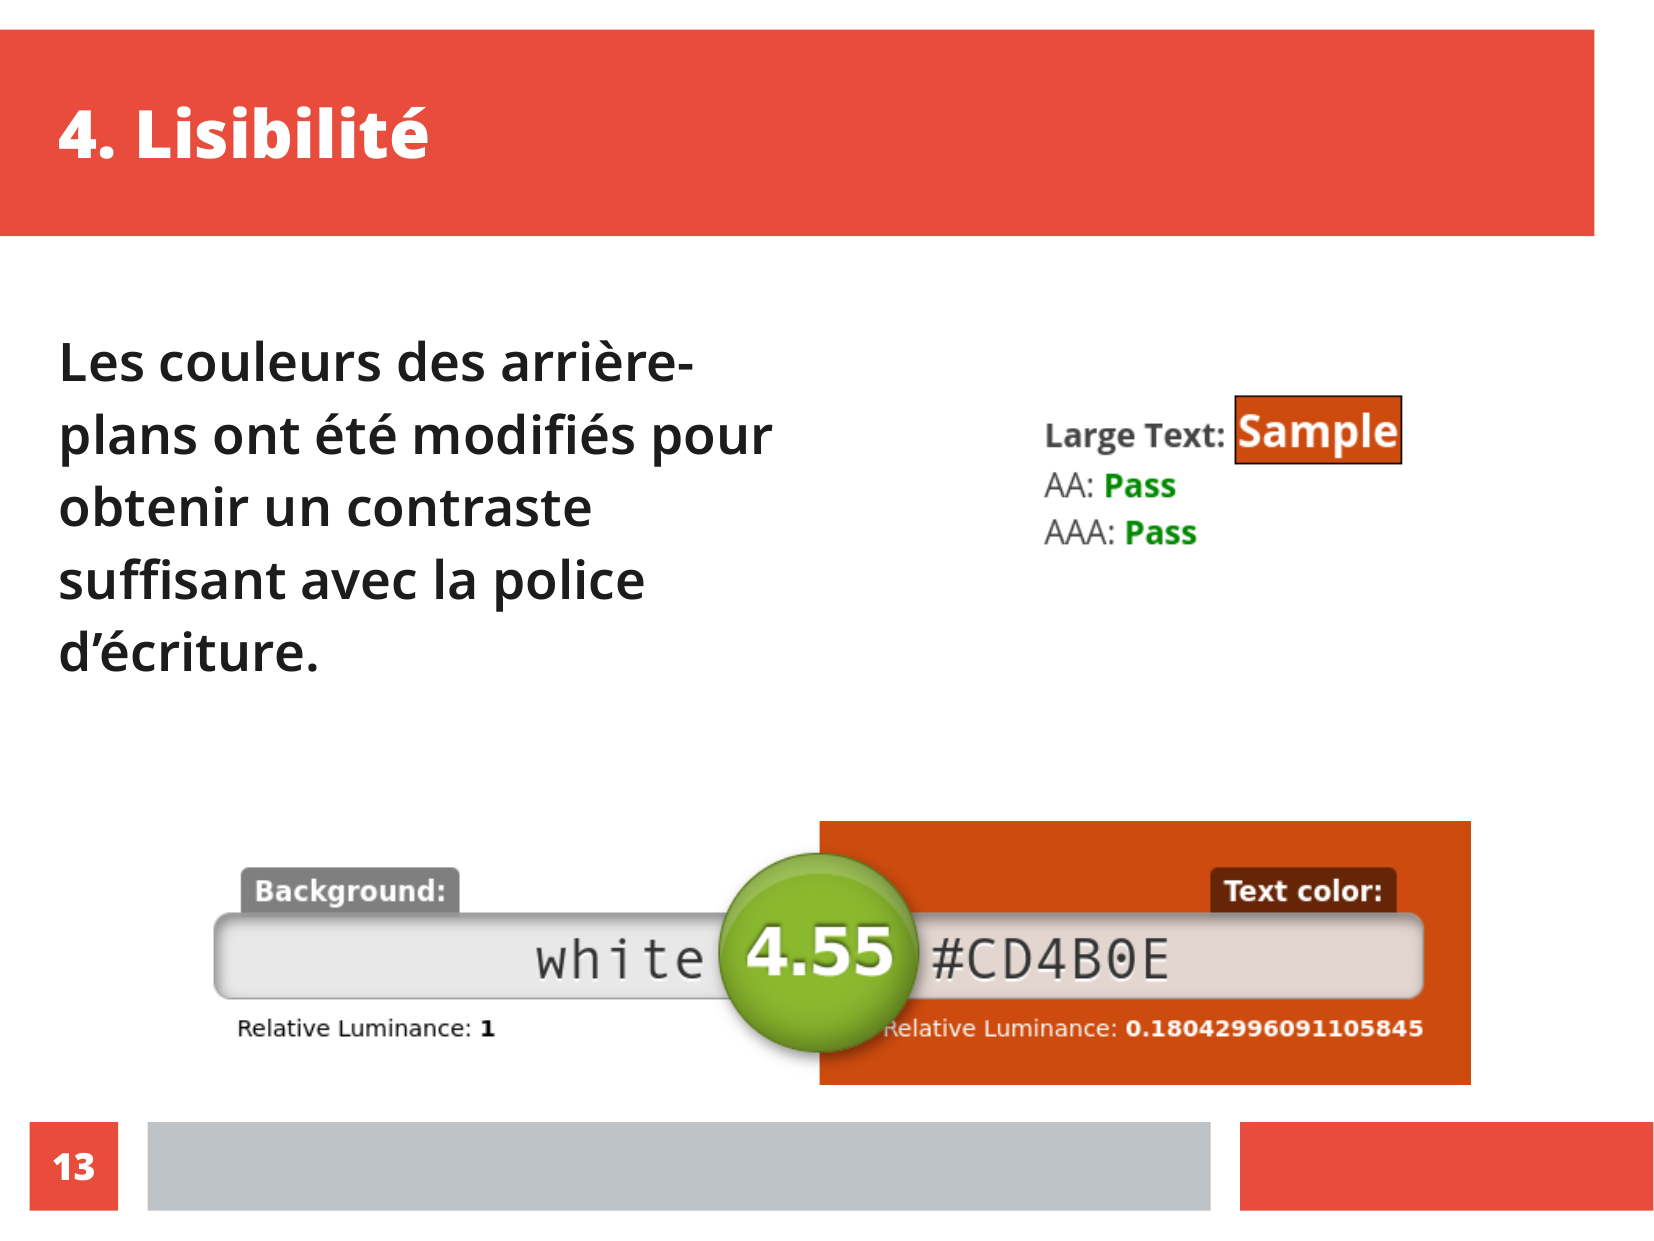

# 4. Lisibilité
Les couleurs des arrière-plans ont été modifiés pour obtenir un contraste suffisant avec la police d’écriture.
13